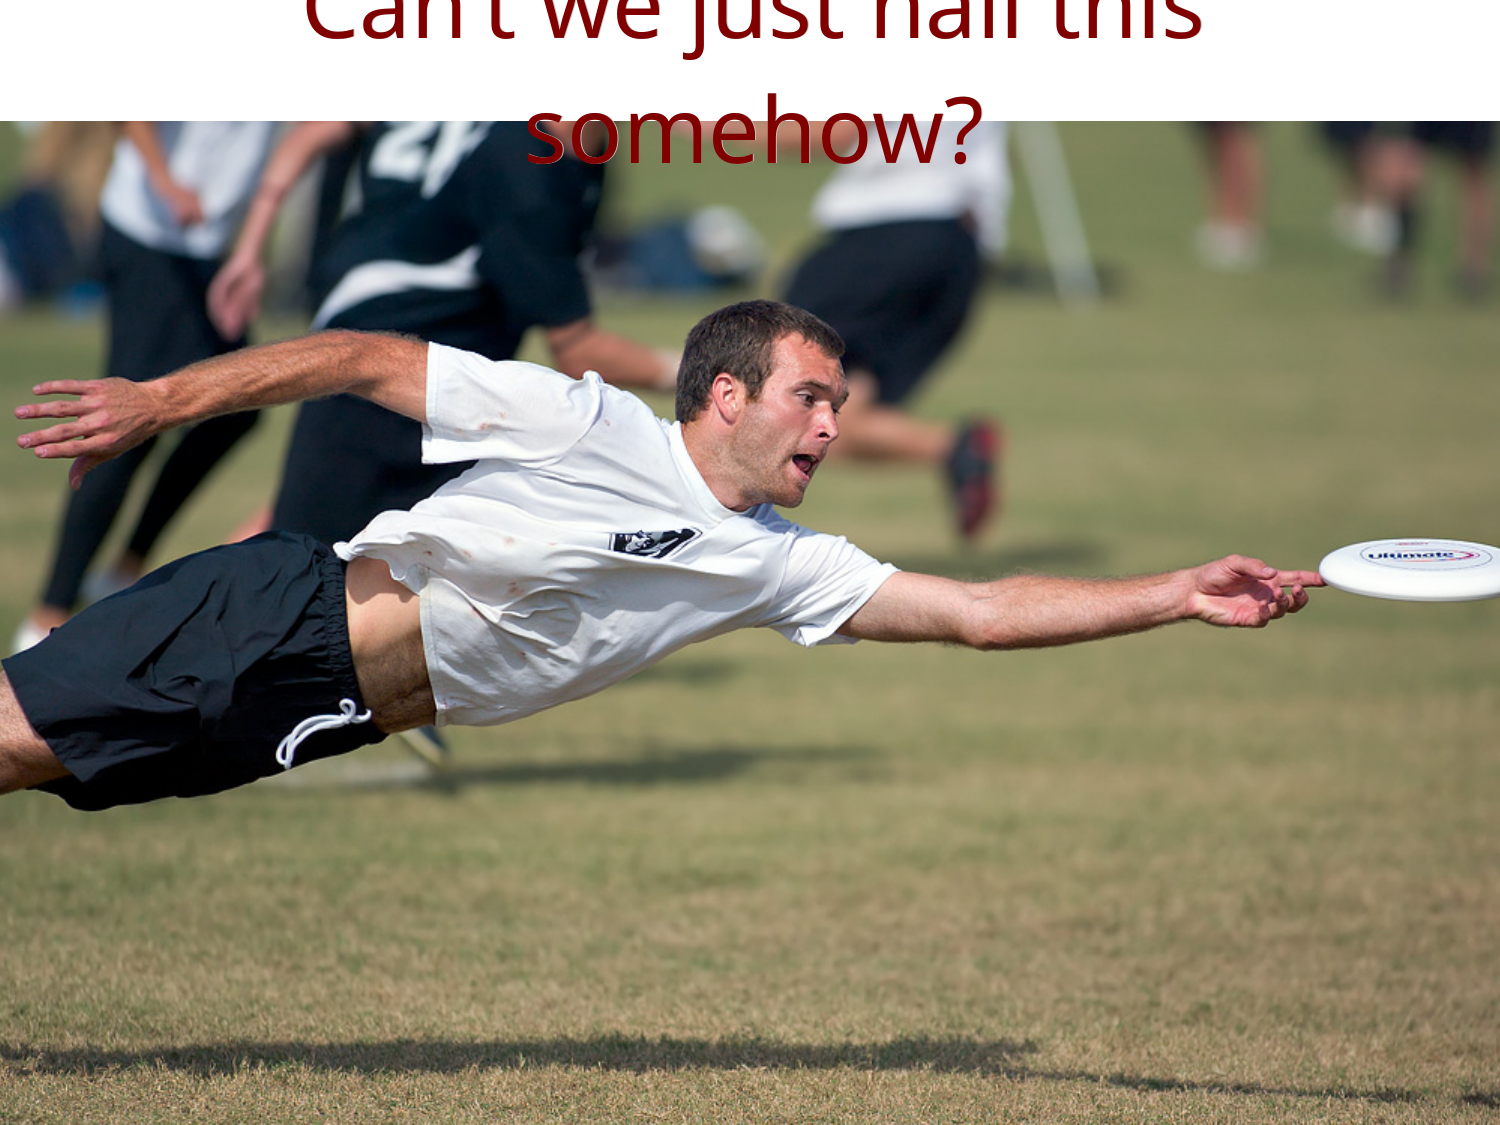

Can’t we just nail this somehow?
18